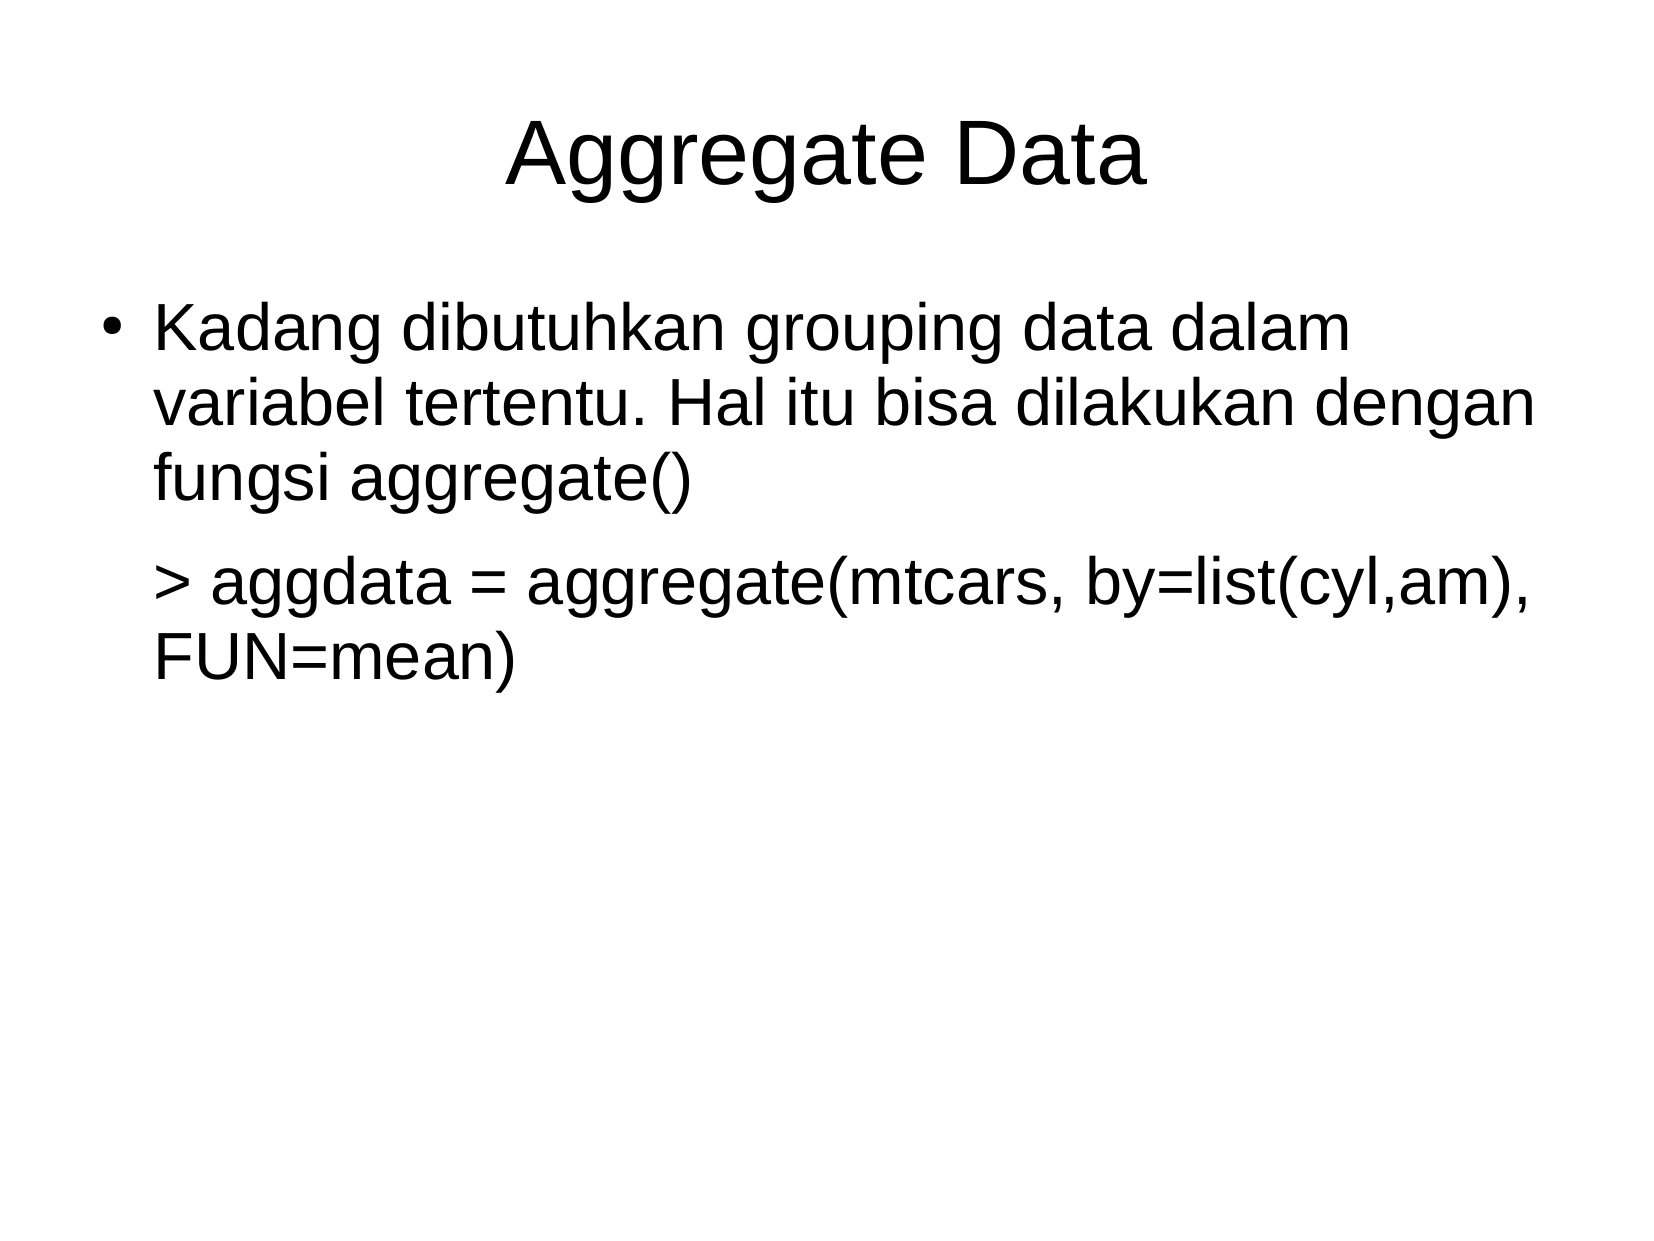

# Aggregate Data
Kadang dibutuhkan grouping data dalam variabel tertentu. Hal itu bisa dilakukan dengan fungsi aggregate()
> aggdata = aggregate(mtcars, by=list(cyl,am), FUN=mean)